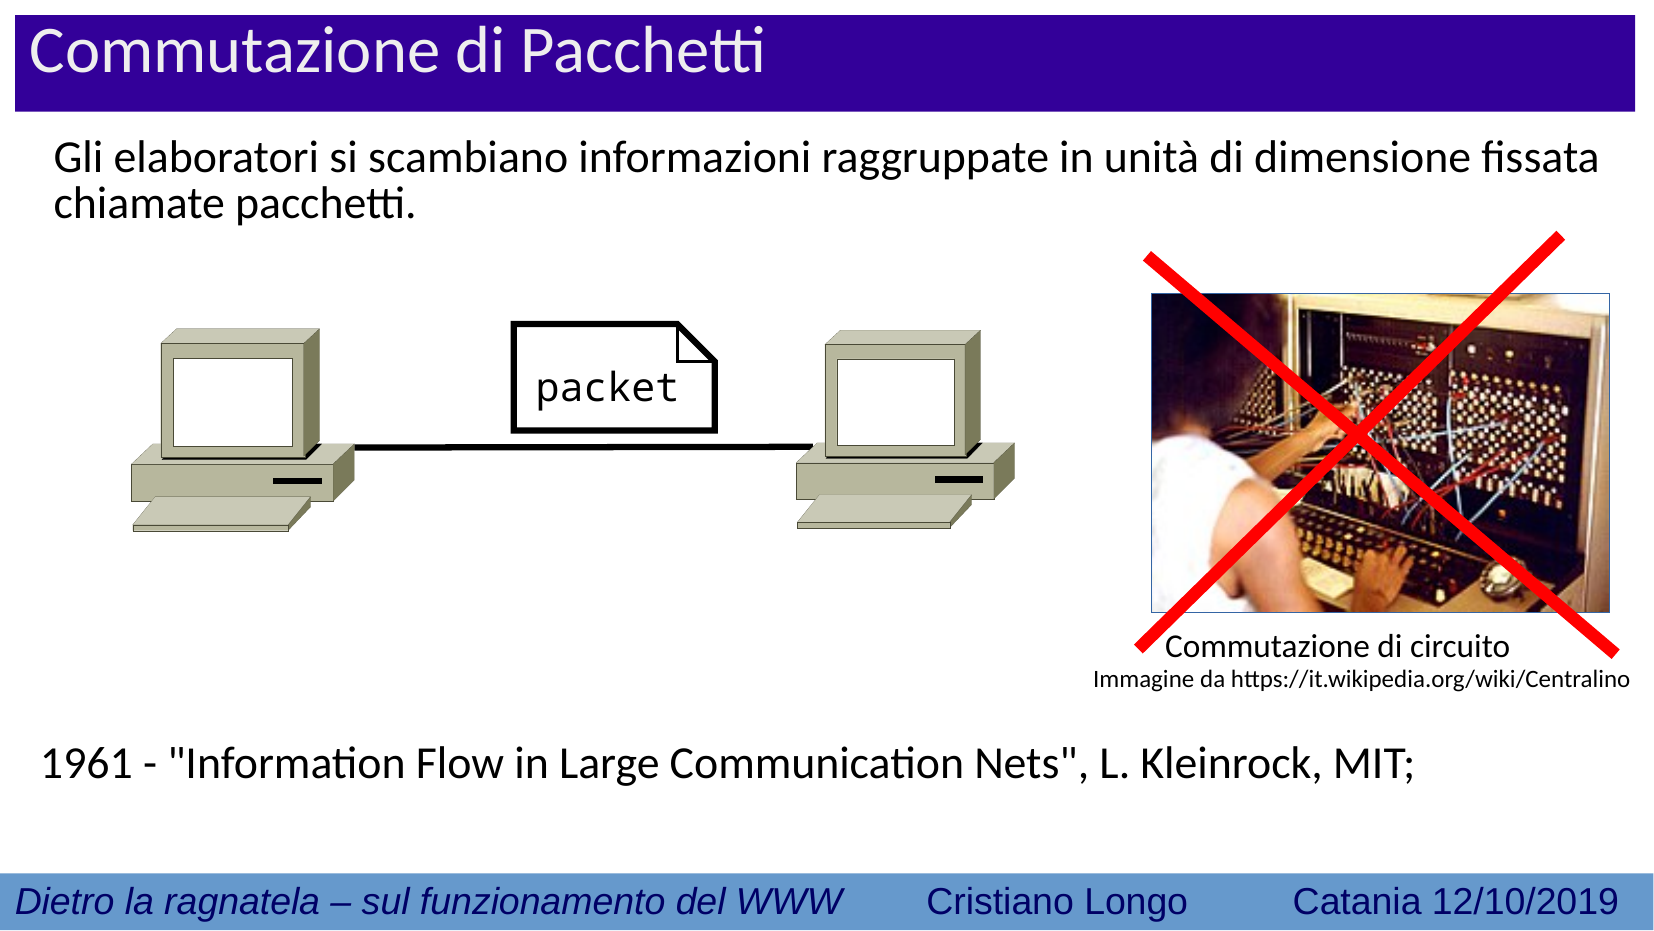

Commutazione di Pacchetti
Gli elaboratori si scambiano informazioni raggruppate in unità di dimensione fissata chiamate pacchetti.
Commutazione di circuito
Immagine da https://it.wikipedia.org/wiki/Centralino
1961 - "Information Flow in Large Communication Nets", L. Kleinrock, MIT;
Dietro la ragnatela – sul funzionamento del WWW Cristiano Longo Catania 12/10/2019